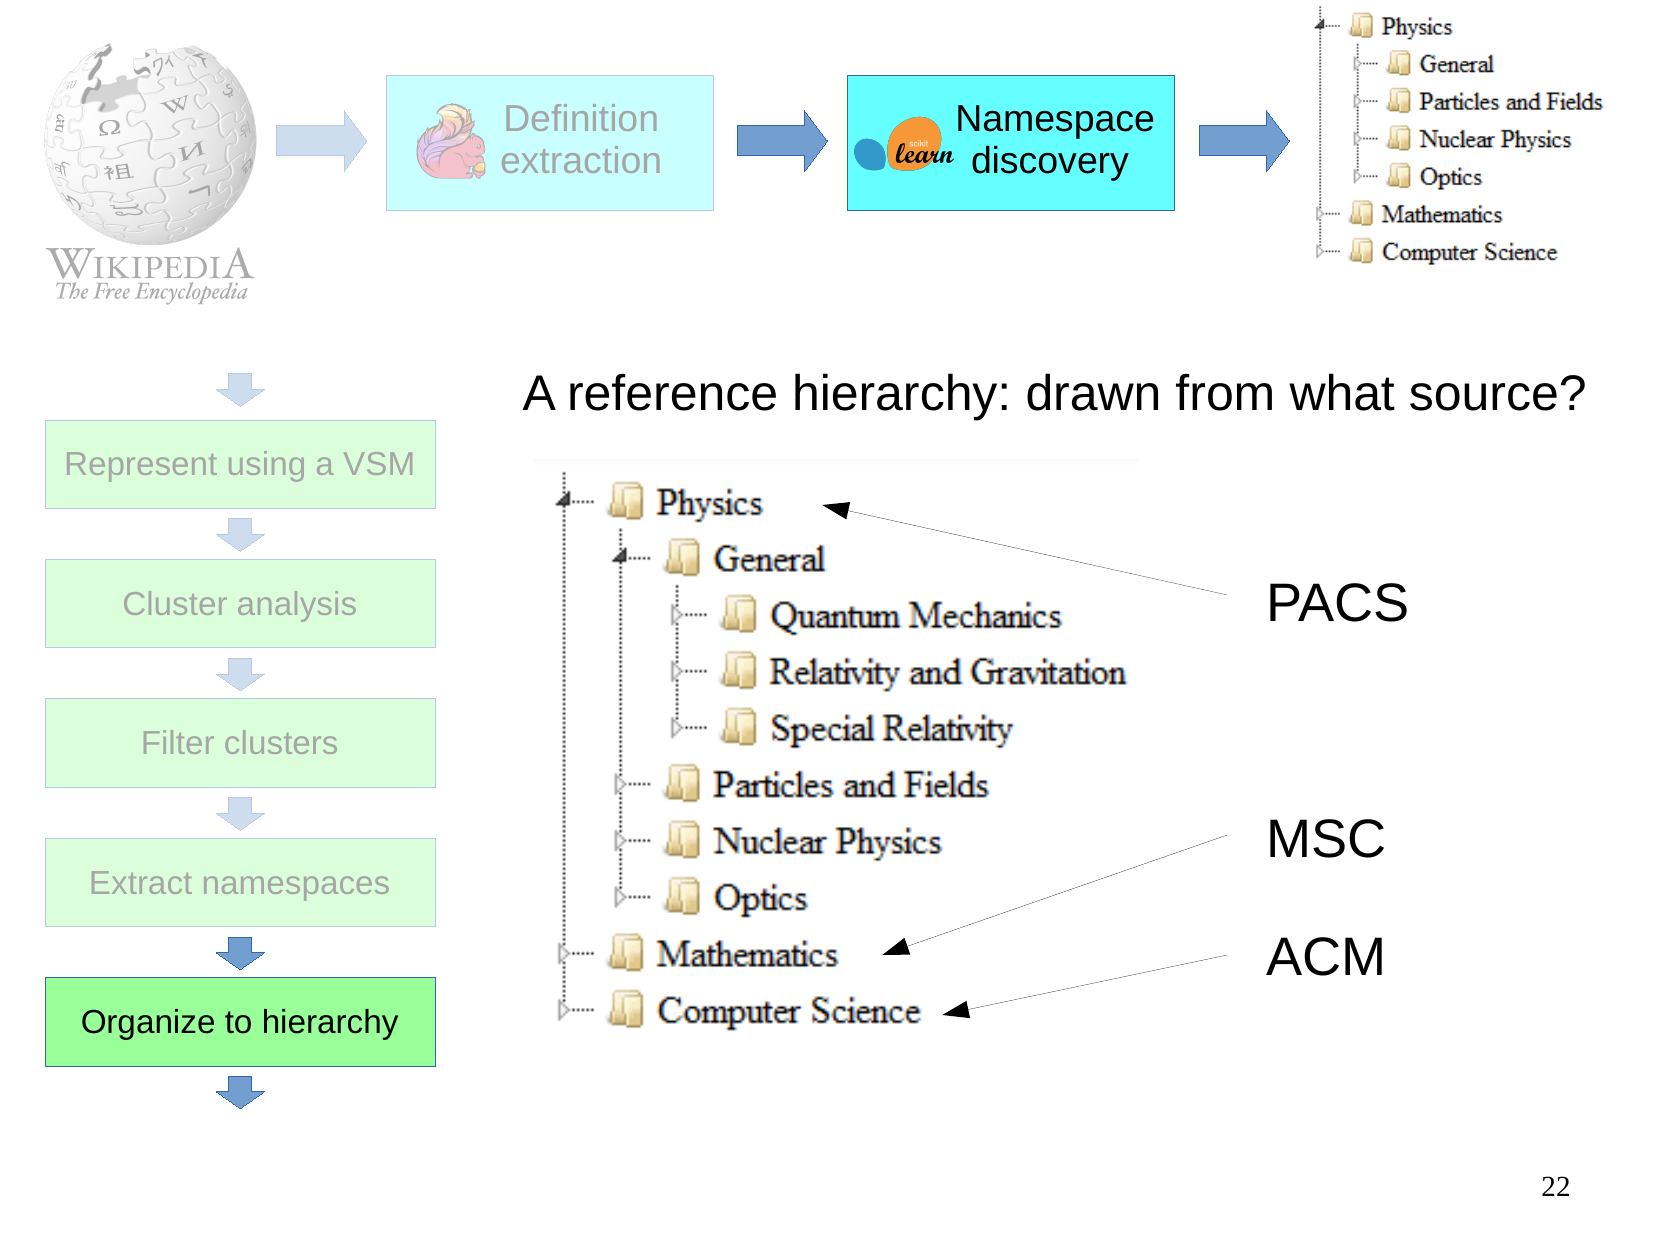

Definition extraction
Namespace discovery
A reference hierarchy: drawn from what source?
Represent using a VSM
Cluster analysis
PACS
Filter clusters
MSC
Extract namespaces
ACM
Organize to hierarchy
22